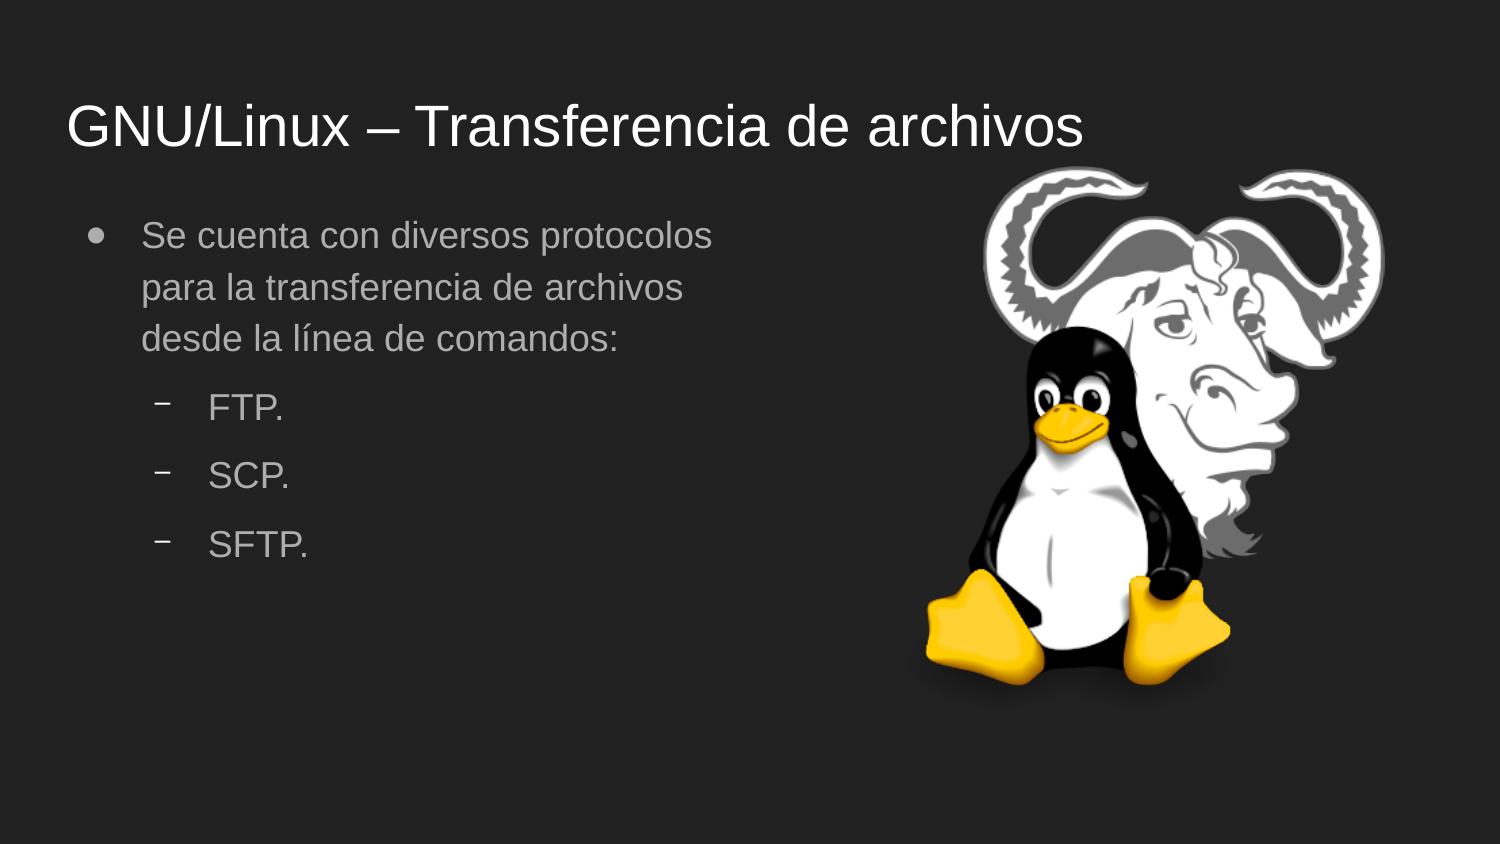

# GNU/Linux – Transferencia de archivos
Se cuenta con diversos protocolos para la transferencia de archivos desde la línea de comandos:
FTP.
SCP.
SFTP.